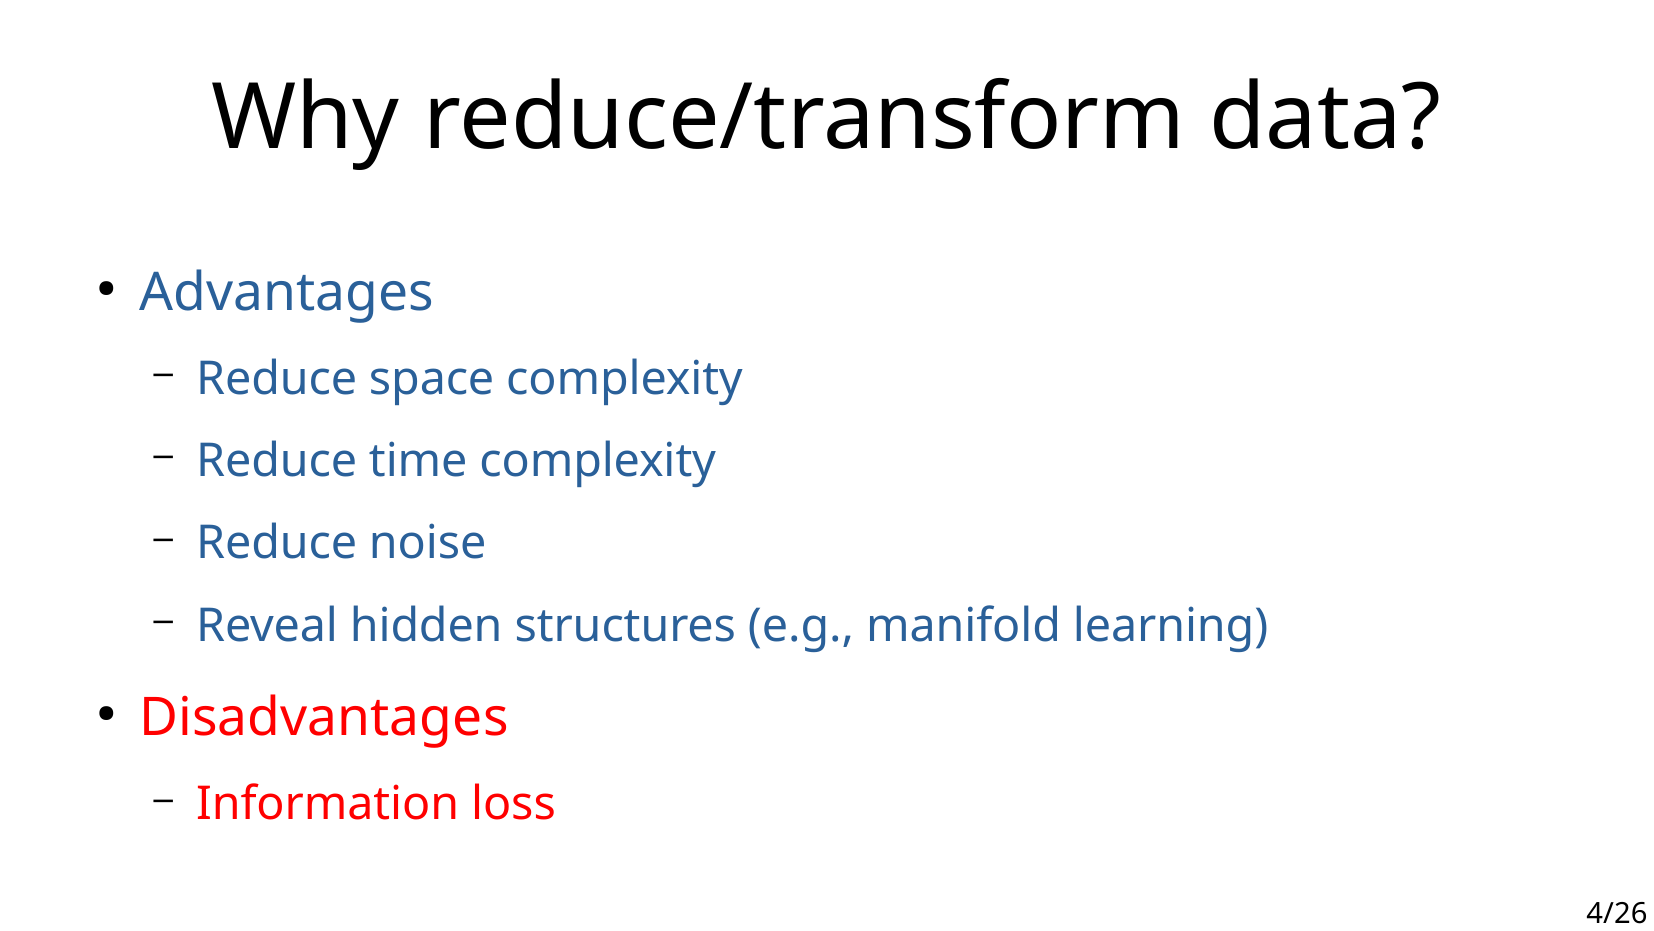

# Why reduce/transform data?
Advantages
Reduce space complexity
Reduce time complexity
Reduce noise
Reveal hidden structures (e.g., manifold learning)
Disadvantages
Information loss
4